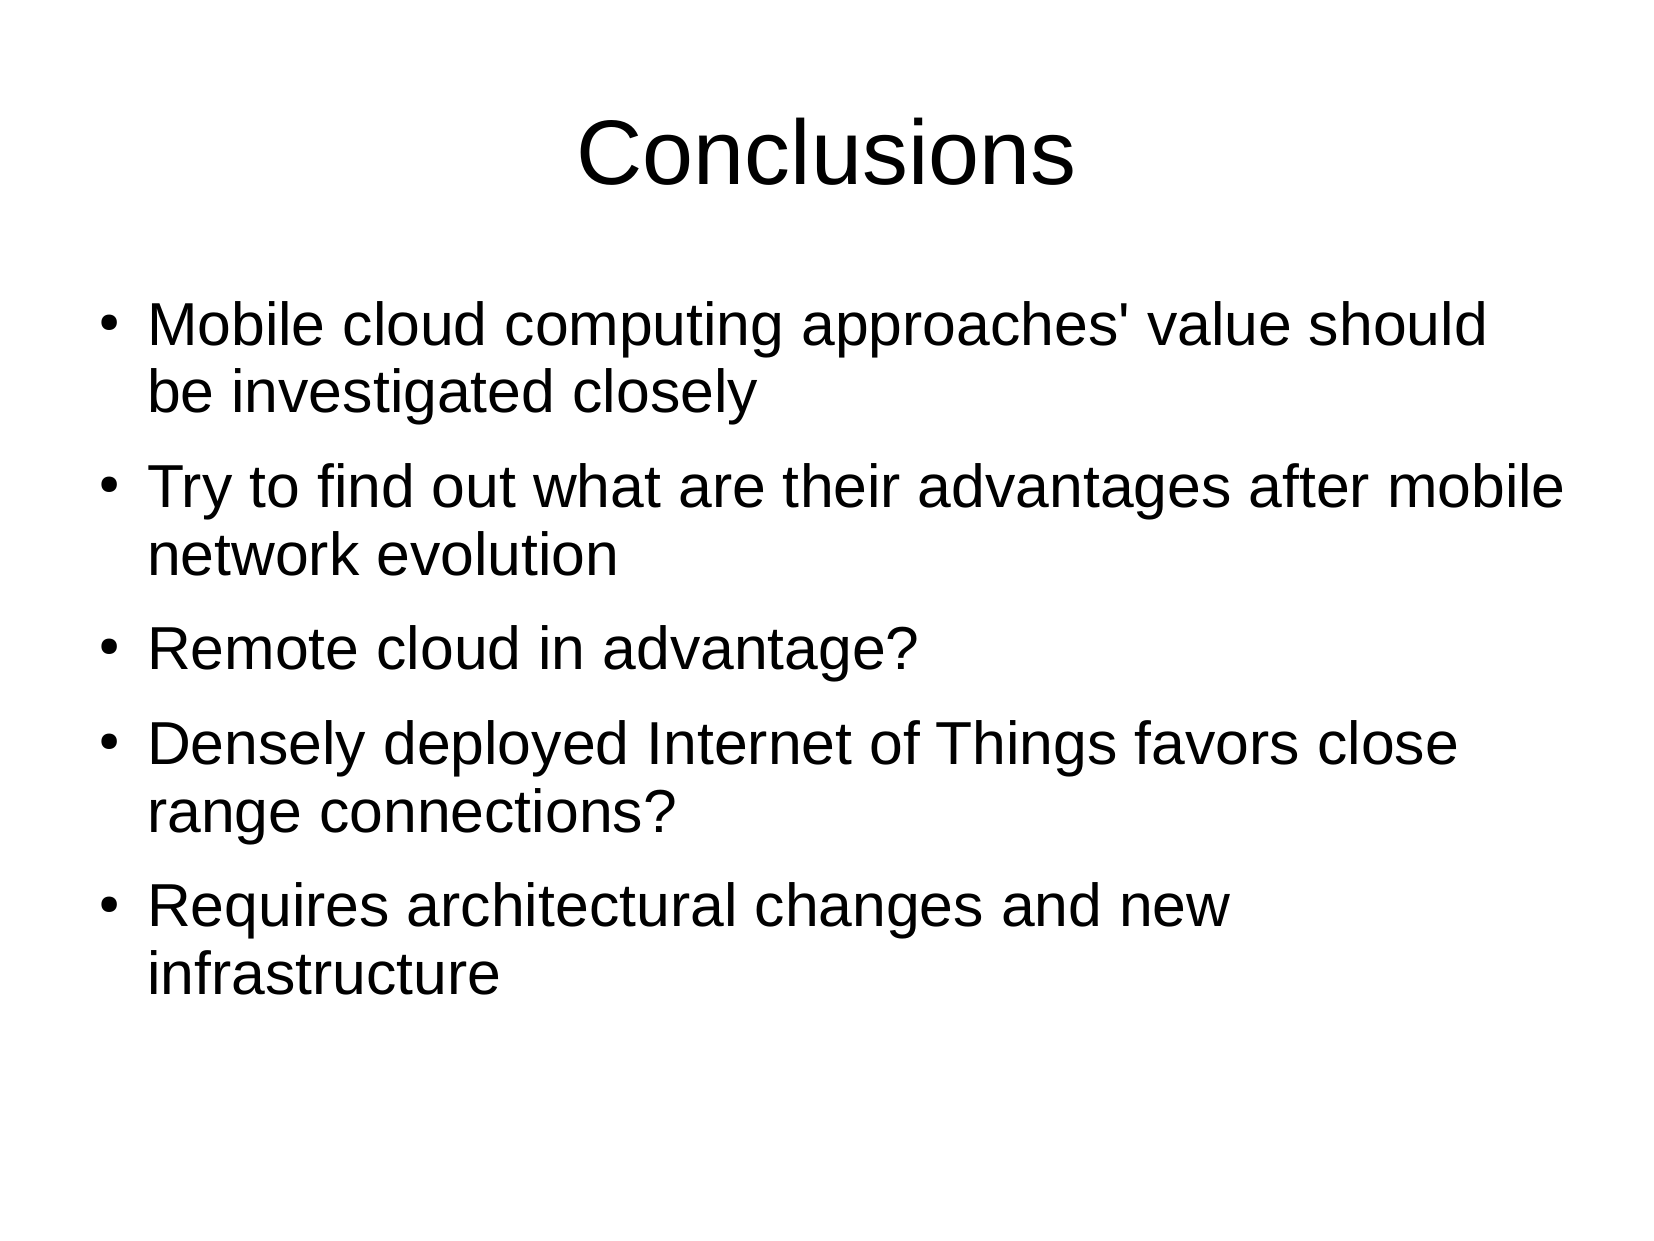

# Conclusions
Mobile cloud computing approaches' value should be investigated closely
Try to find out what are their advantages after mobile network evolution
Remote cloud in advantage?
Densely deployed Internet of Things favors close range connections?
Requires architectural changes and new infrastructure